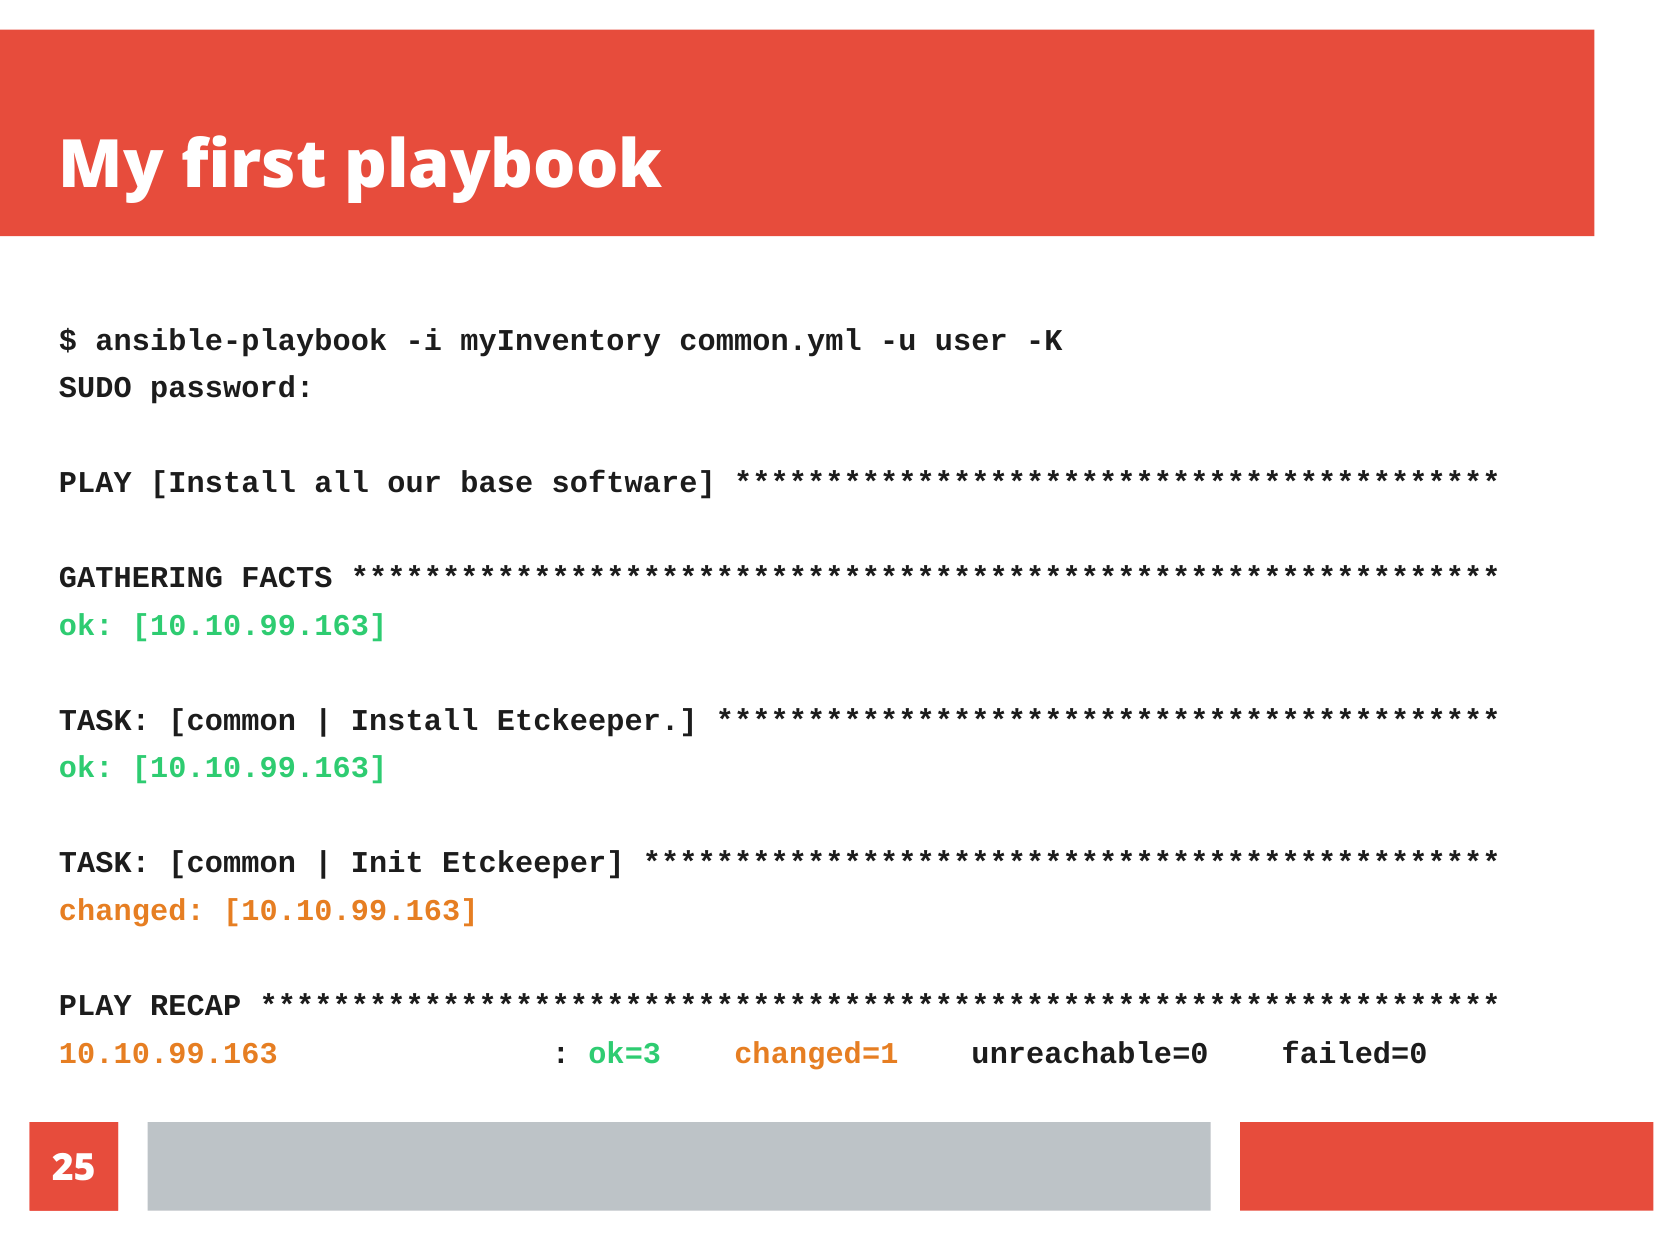

# My first playbook
$ ansible-playbook -i myInventory common.yml -u user -K
SUDO password:
PLAY [Install all our base software] ******************************************
GATHERING FACTS ***************************************************************
ok: [10.10.99.163]
TASK: [common | Install Etckeeper.] *******************************************
ok: [10.10.99.163]
TASK: [common | Init Etckeeper] ***********************************************
changed: [10.10.99.163]
PLAY RECAP ********************************************************************
10.10.99.163 : ok=3 changed=1 unreachable=0 failed=0
25